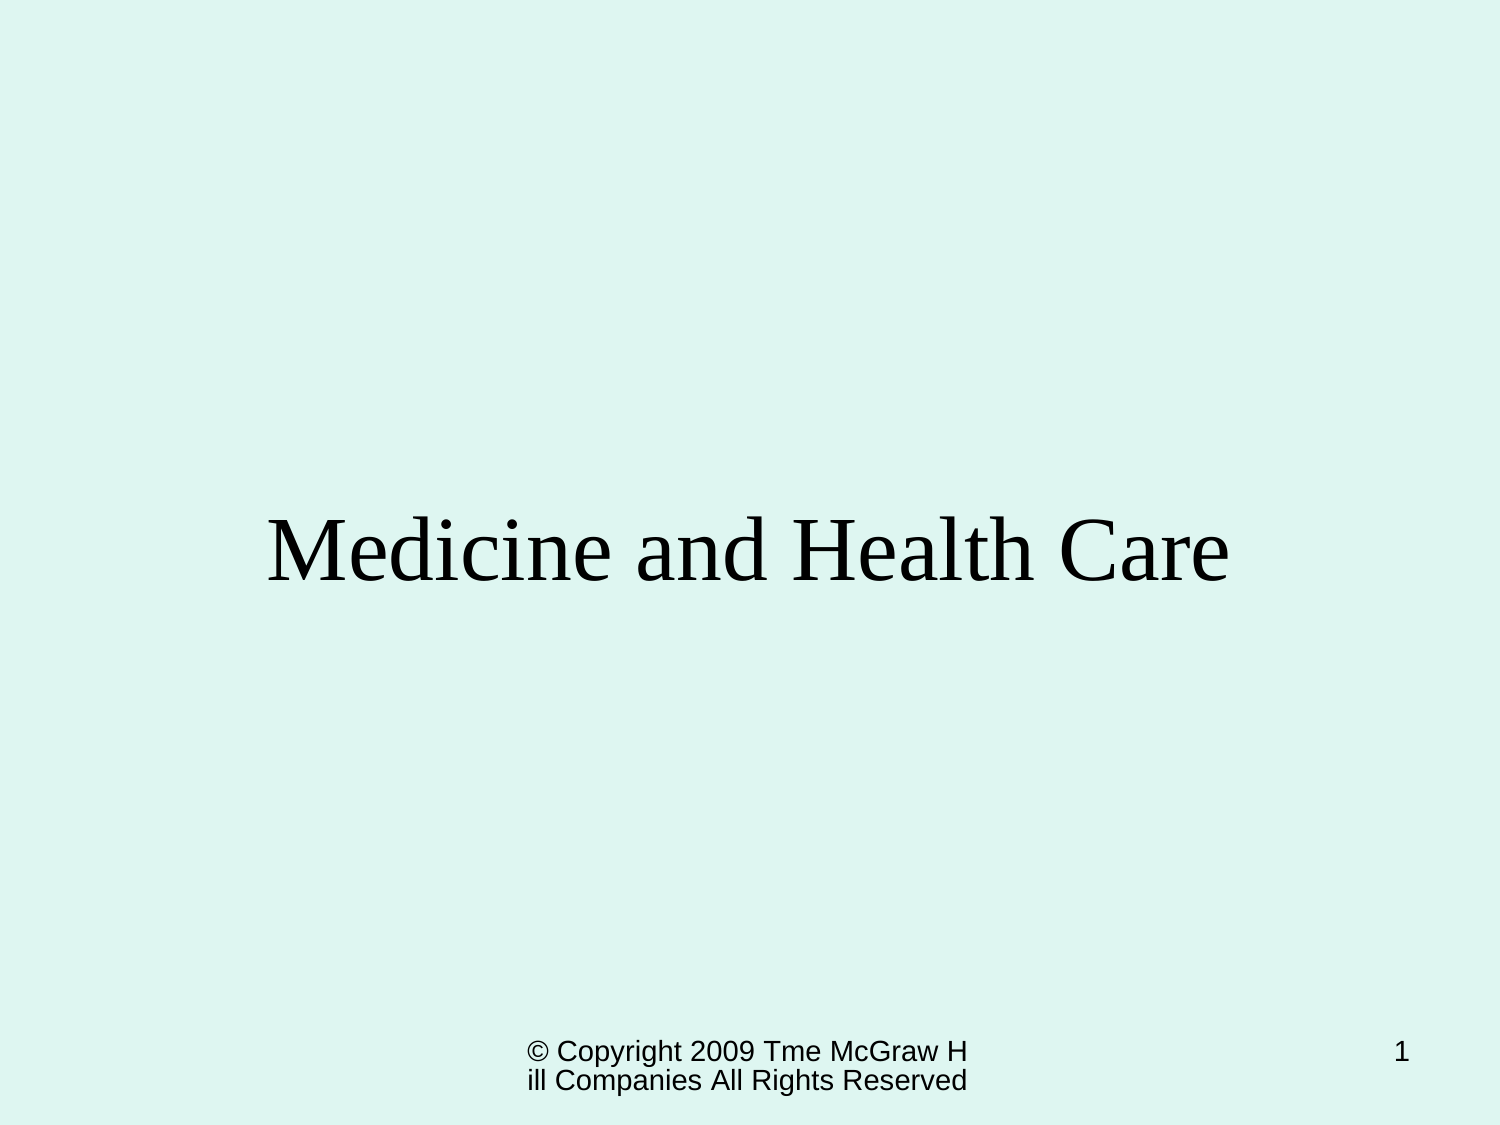

# Medicine and Health Care
© Copyright 2009 Tme McGraw Hill Companies All Rights Reserved
1